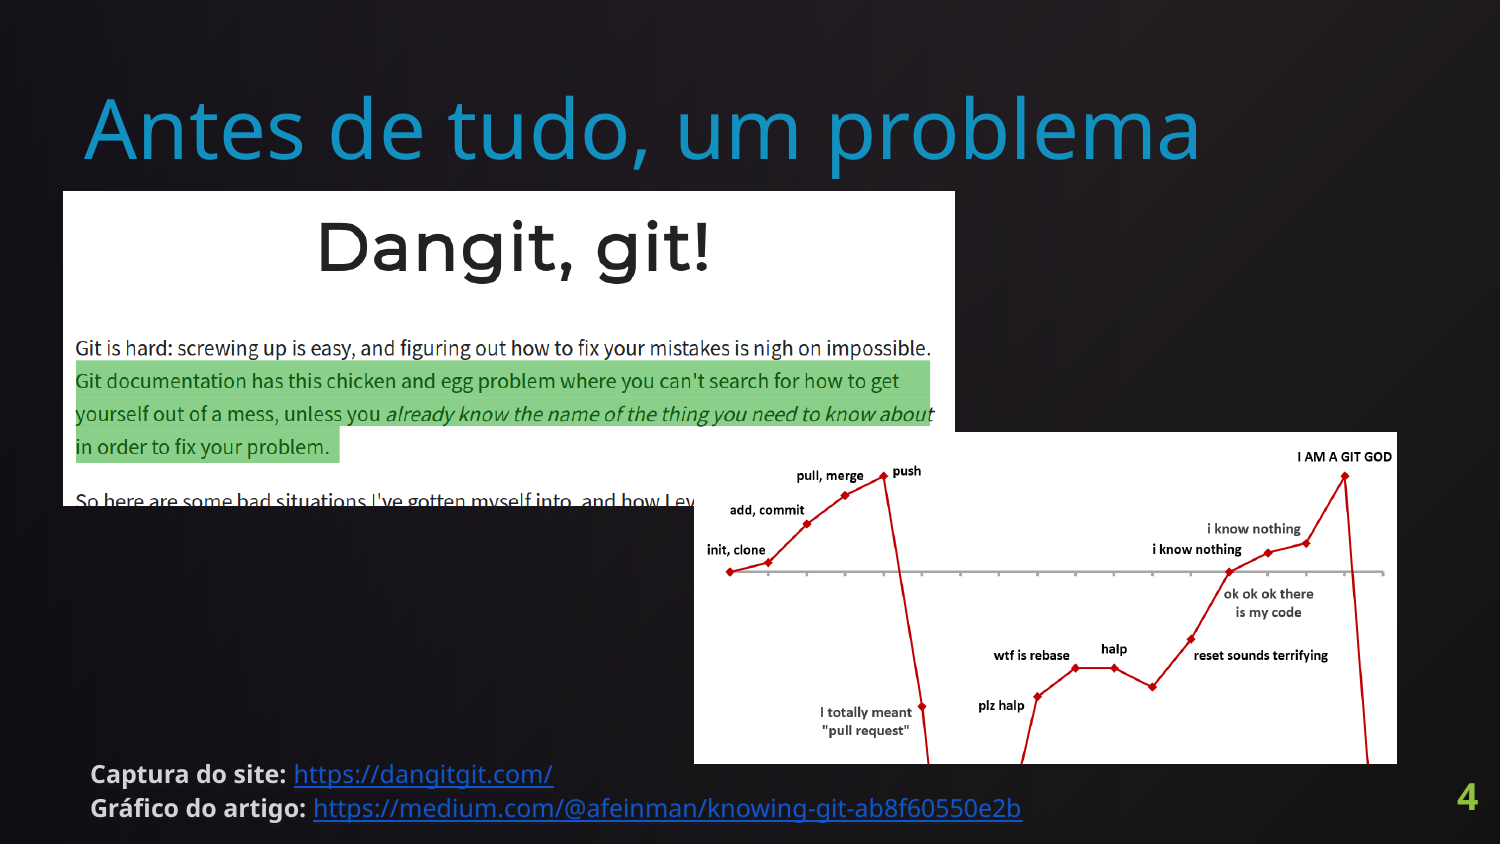

# Antes de tudo, um problema
Captura do site: https://dangitgit.com/
Gráfico do artigo: https://medium.com/@afeinman/knowing-git-ab8f60550e2b